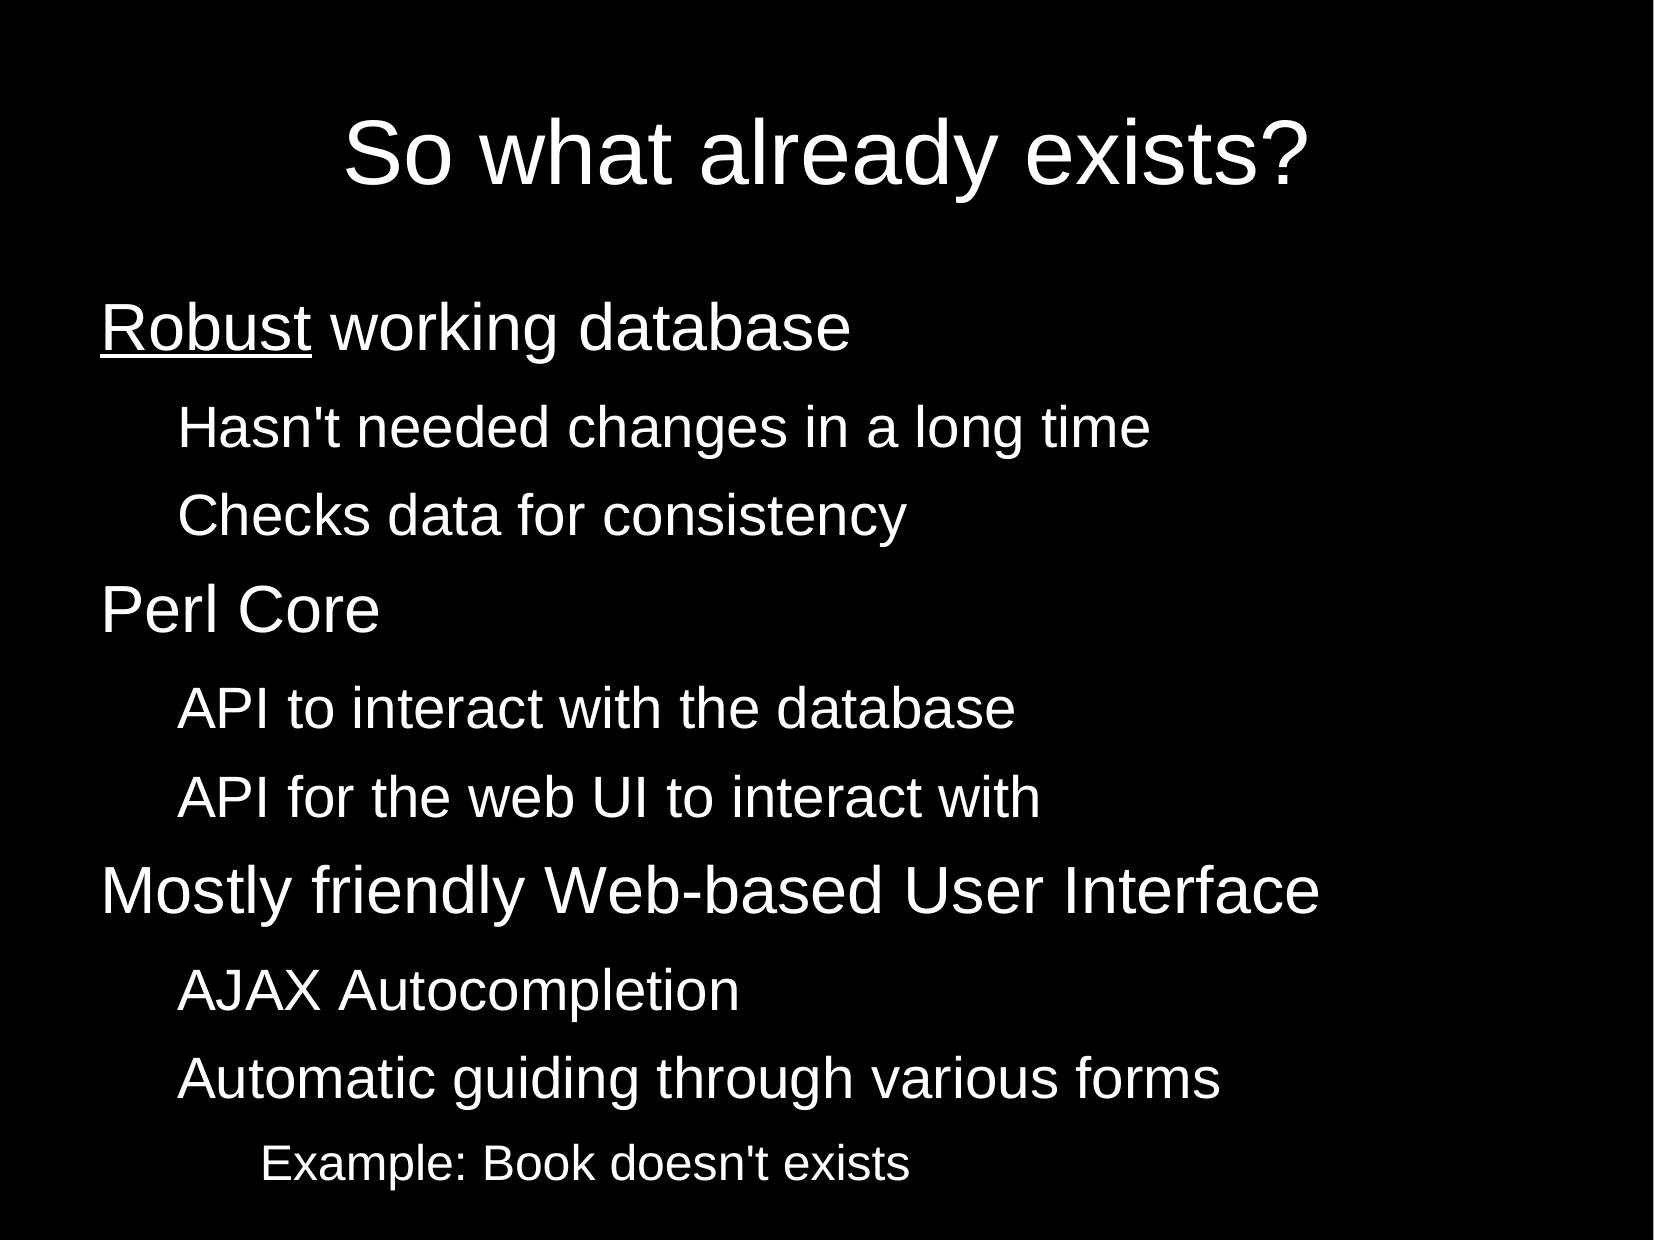

# So what already exists?
Robust working database
Hasn't needed changes in a long time
Checks data for consistency
Perl Core
API to interact with the database
API for the web UI to interact with
Mostly friendly Web-based User Interface
AJAX Autocompletion
Automatic guiding through various forms
Example: Book doesn't exists